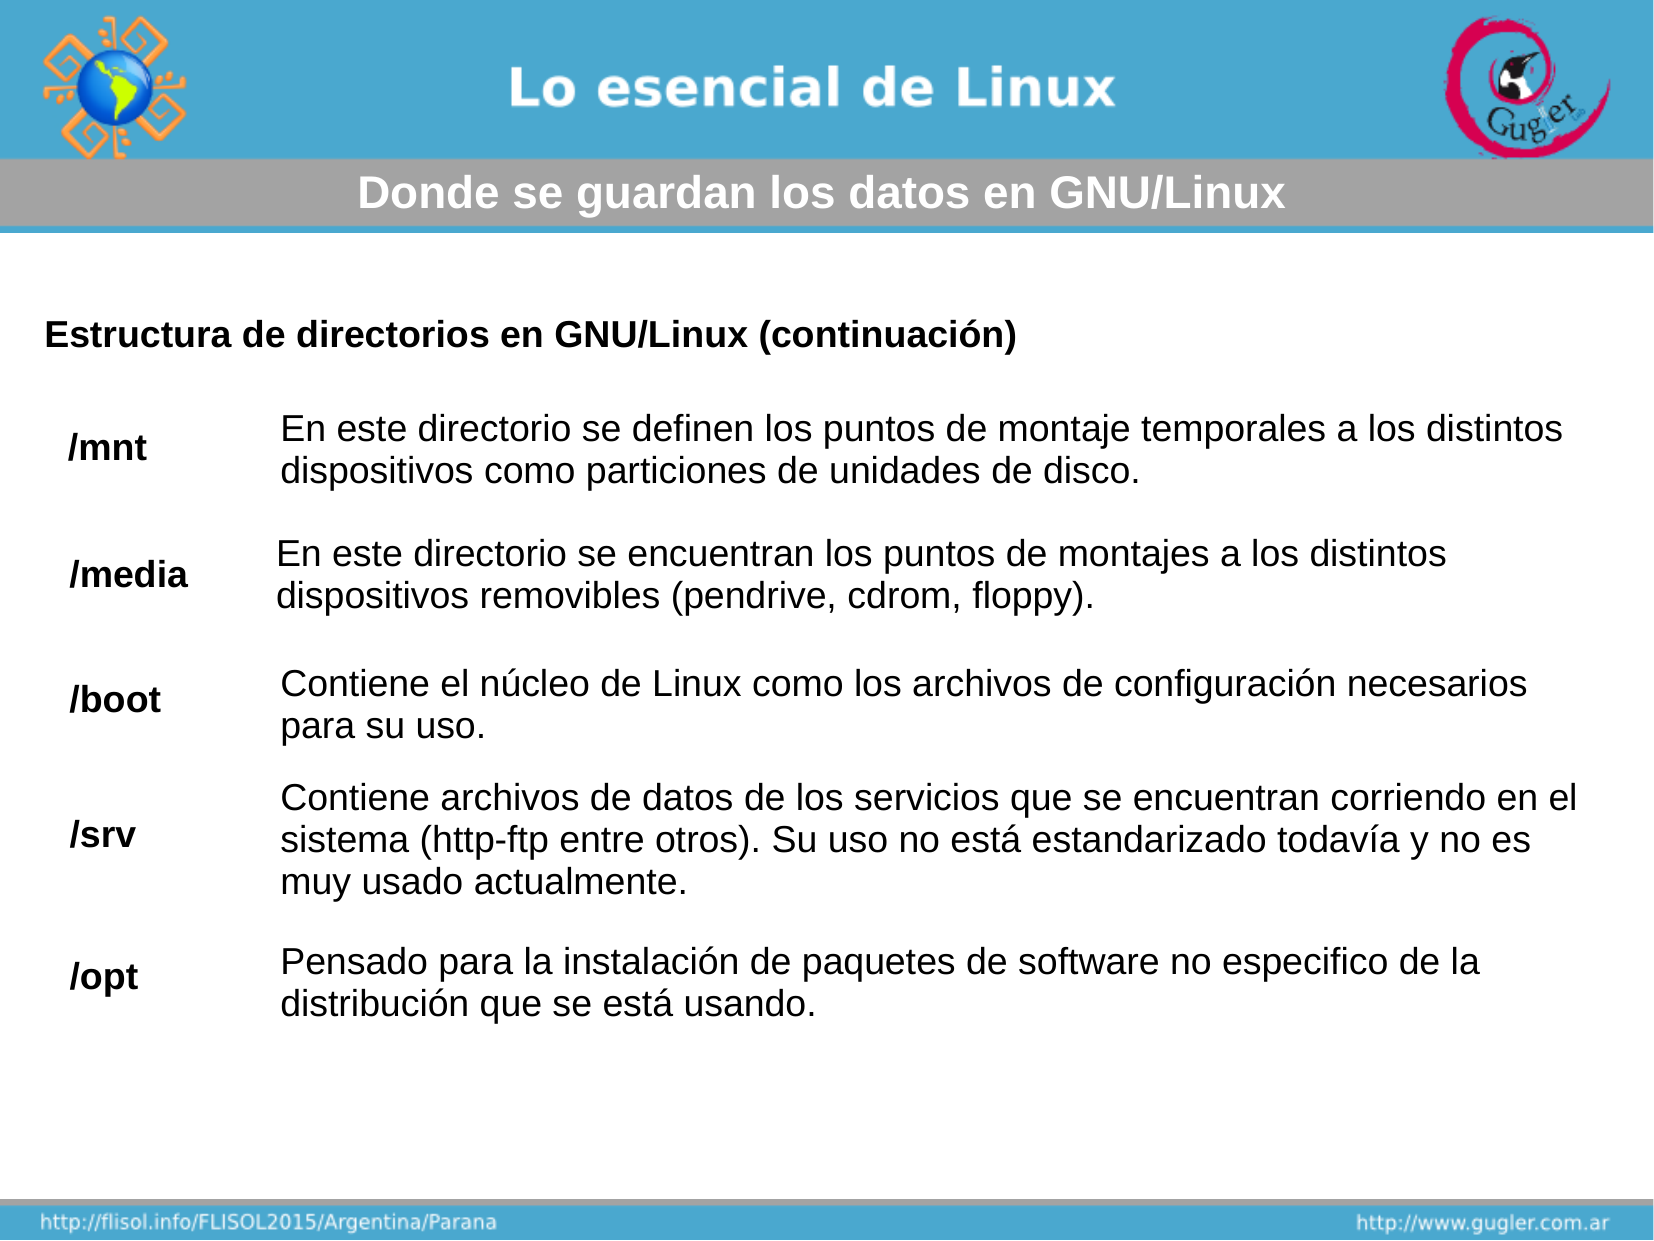

Donde se guardan los datos en GNU/Linux
Estructura de directorios en GNU/Linux (continuación)
En este directorio se definen los puntos de montaje temporales a los distintos dispositivos como particiones de unidades de disco.
/mnt
En este directorio se encuentran los puntos de montajes a los distintos dispositivos removibles (pendrive, cdrom, floppy).
/media
Contiene el núcleo de Linux como los archivos de configuración necesarios para su uso.
/boot
Contiene archivos de datos de los servicios que se encuentran corriendo en el sistema (http-ftp entre otros). Su uso no está estandarizado todavía y no es muy usado actualmente.
/srv
Pensado para la instalación de paquetes de software no especifico de la distribución que se está usando.
/opt